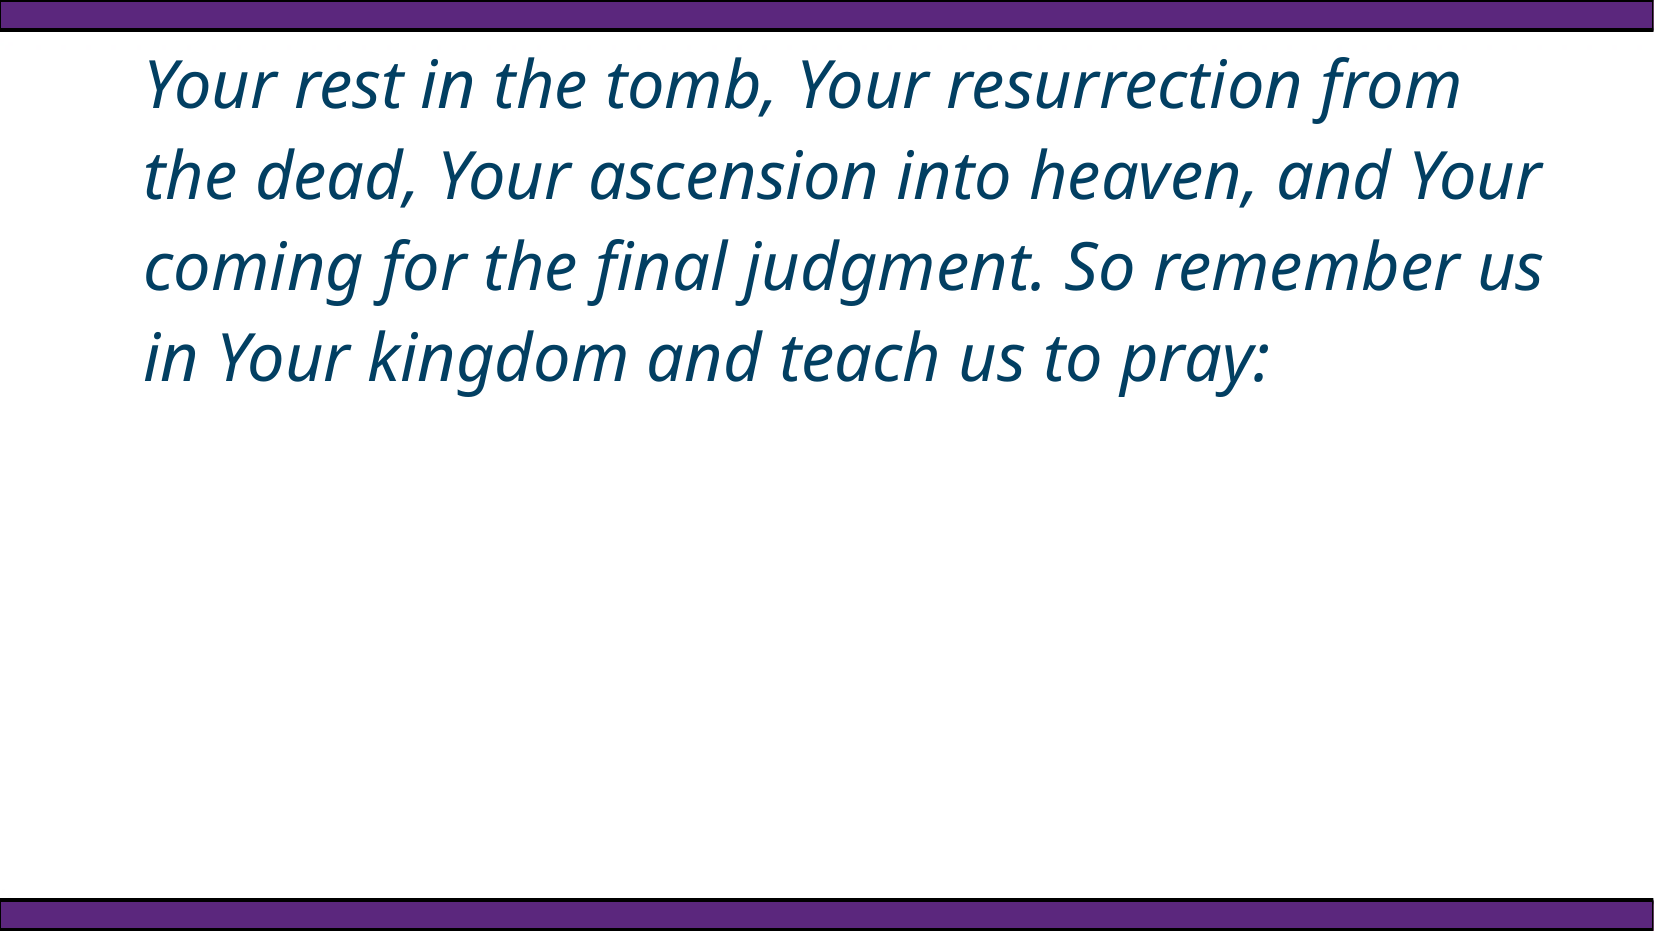

Your rest in the tomb, Your resurrection from
 the dead, Your ascension into heaven, and Your
 coming for the final judgment. So remember us
 in Your kingdom and teach us to pray: